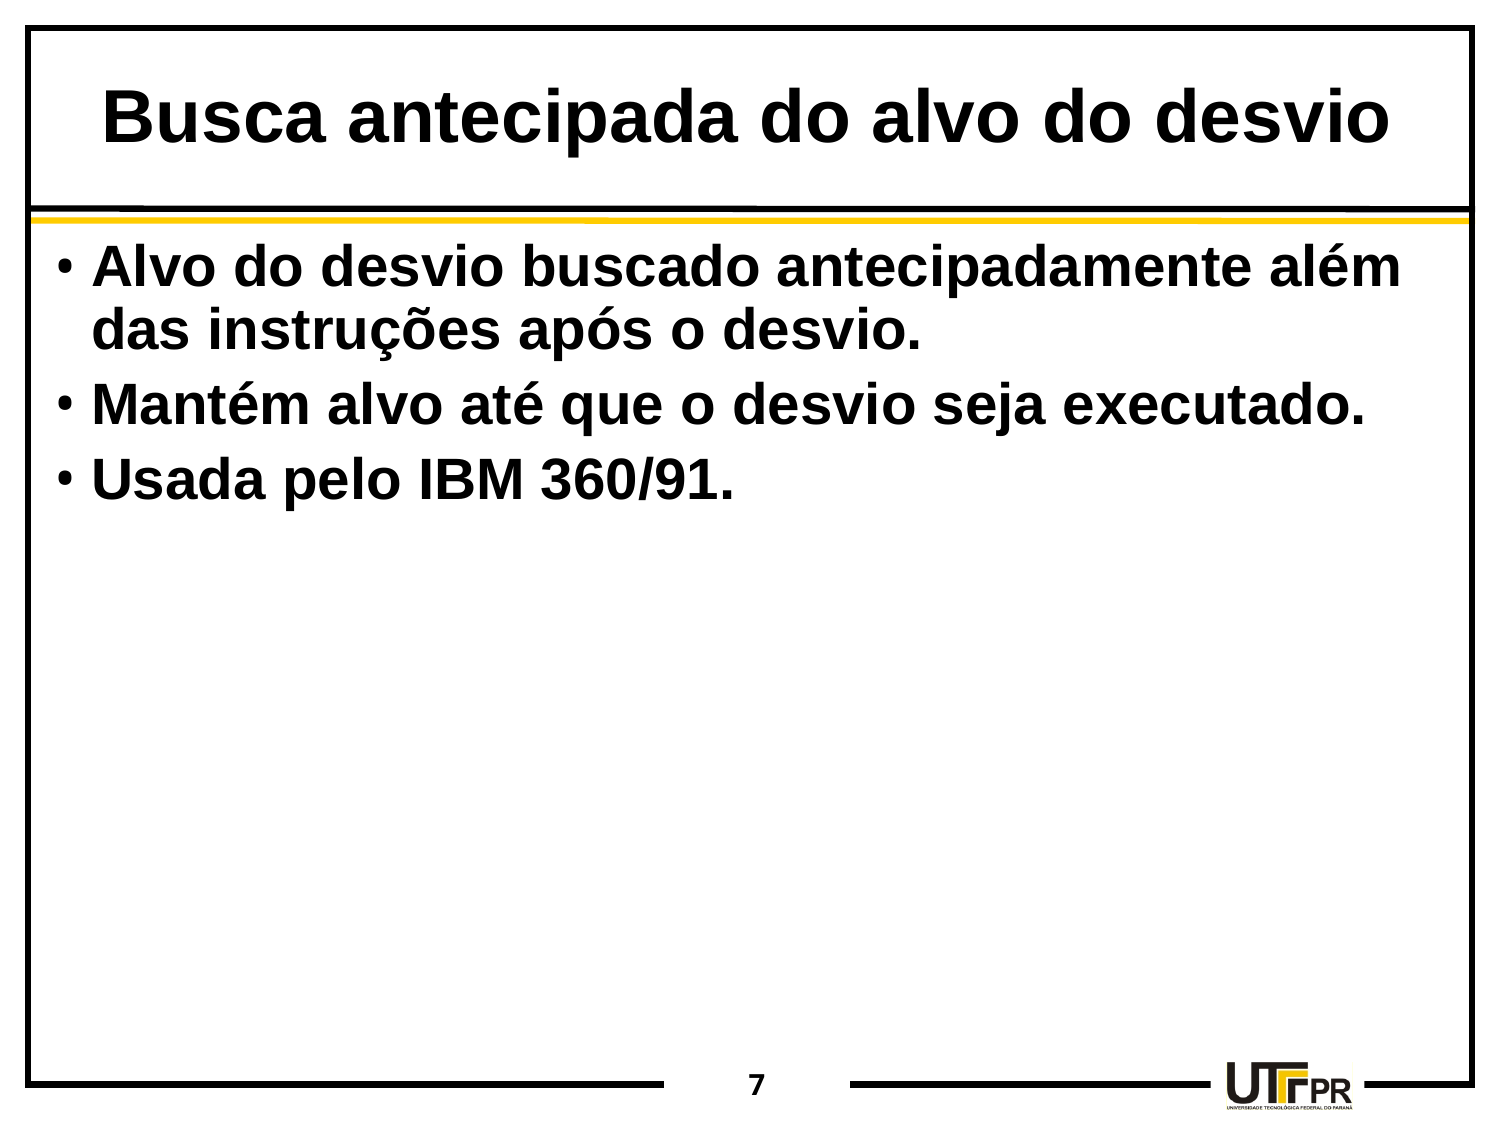

Busca antecipada do alvo do desvio
# Alvo do desvio buscado antecipadamente além das instruções após o desvio.
Mantém alvo até que o desvio seja executado.
Usada pelo IBM 360/91.